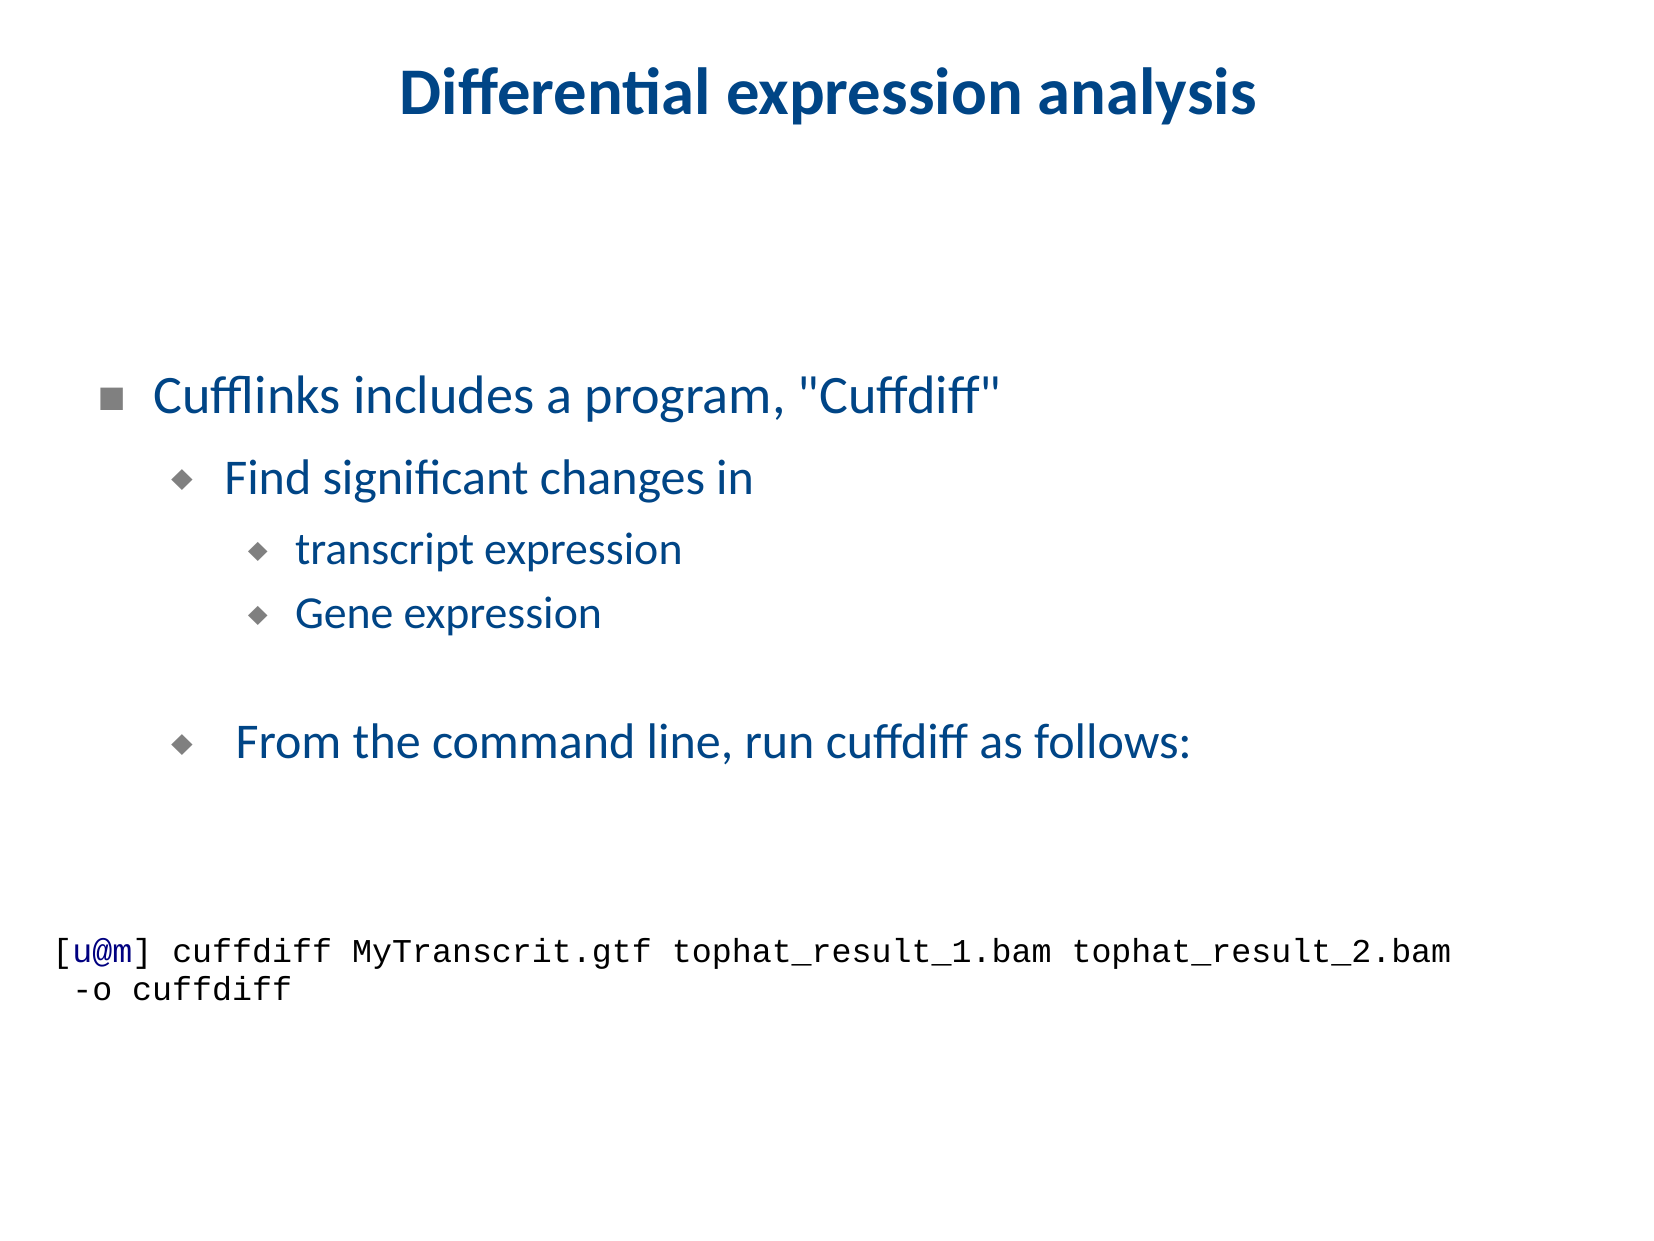

# Differential expression analysis
Cufflinks includes a program, "Cuffdiff"
Find significant changes in
transcript expression
Gene expression
 From the command line, run cuffdiff as follows:
[u@m] cuffdiff MyTranscrit.gtf tophat_result_1.bam tophat_result_2.bam
 -o cuffdiff